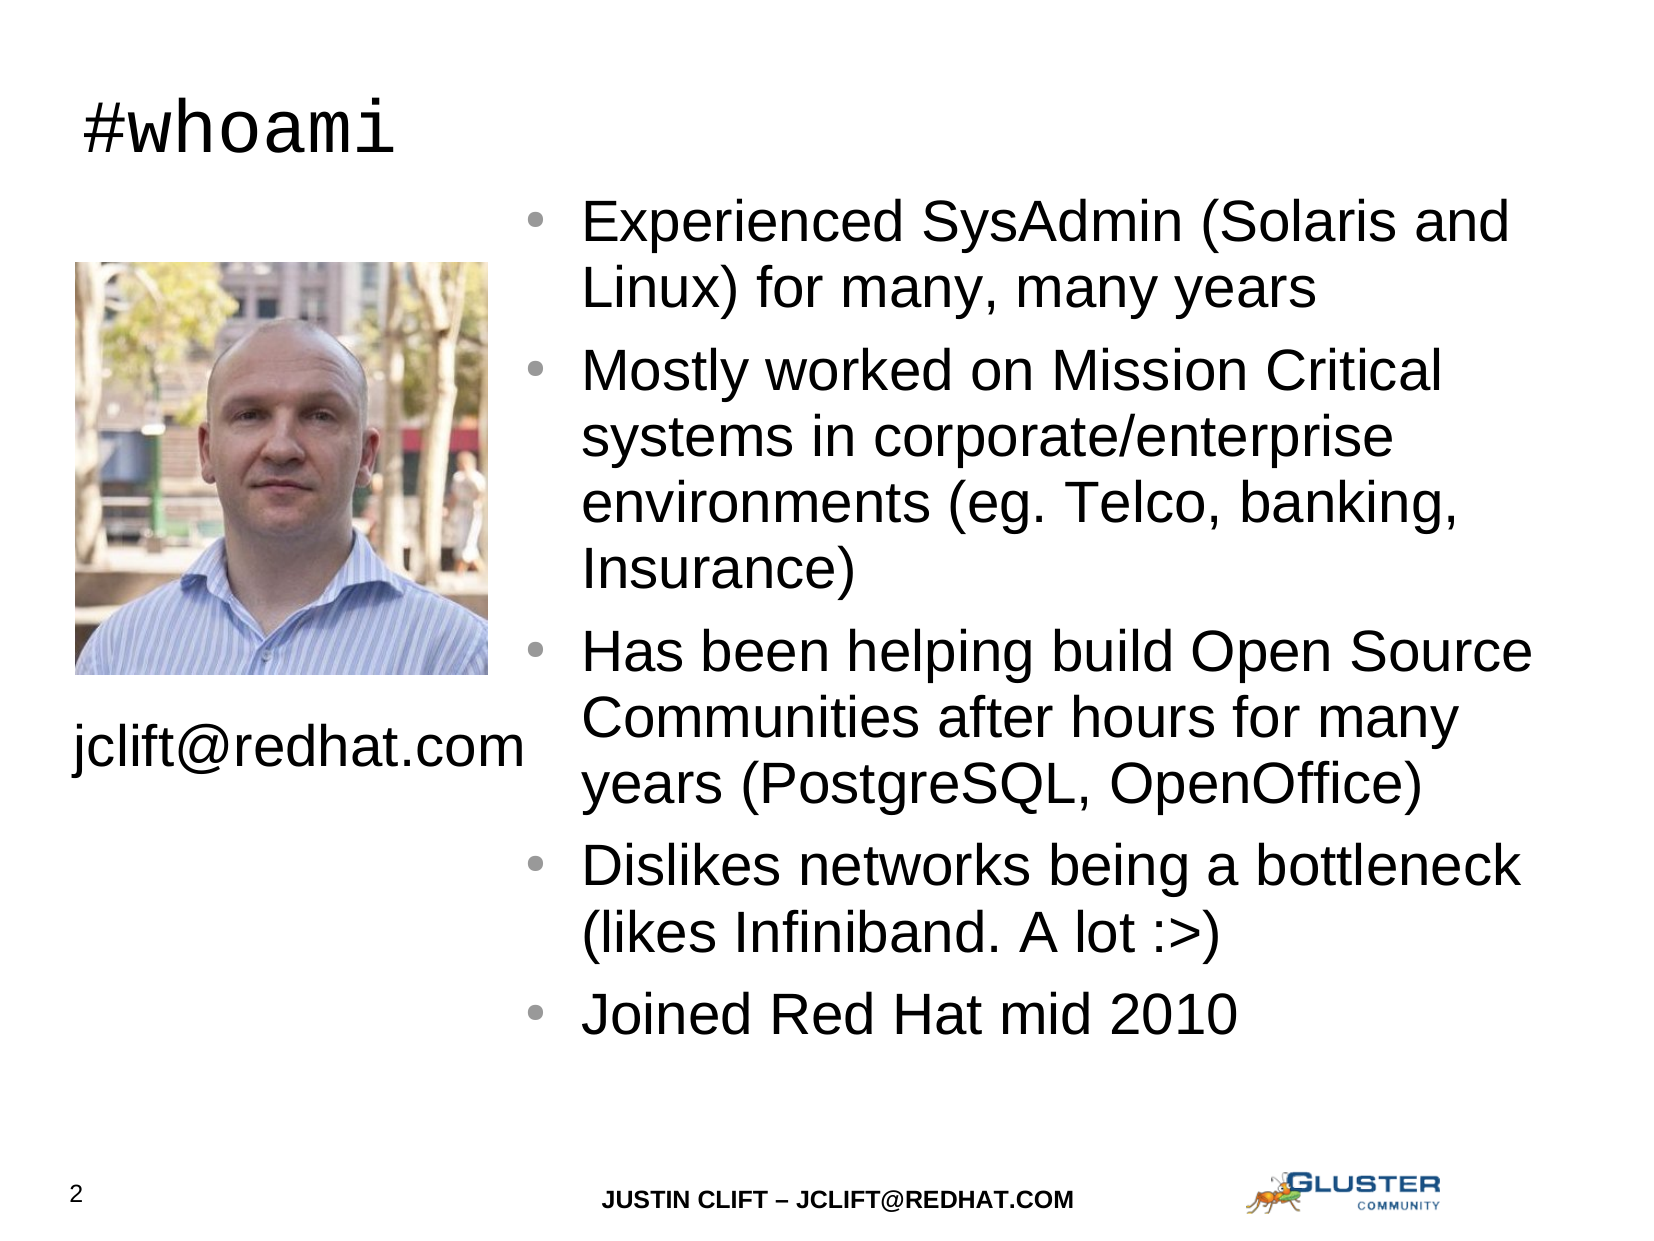

# #whoami
Experienced SysAdmin (Solaris and Linux) for many, many years
Mostly worked on Mission Critical systems in corporate/enterprise environments (eg. Telco, banking, Insurance)
Has been helping build Open Source Communities after hours for many years (PostgreSQL, OpenOffice)
Dislikes networks being a bottleneck
(likes Infiniband. A lot :>)
Joined Red Hat mid 2010
jclift@redhat.com